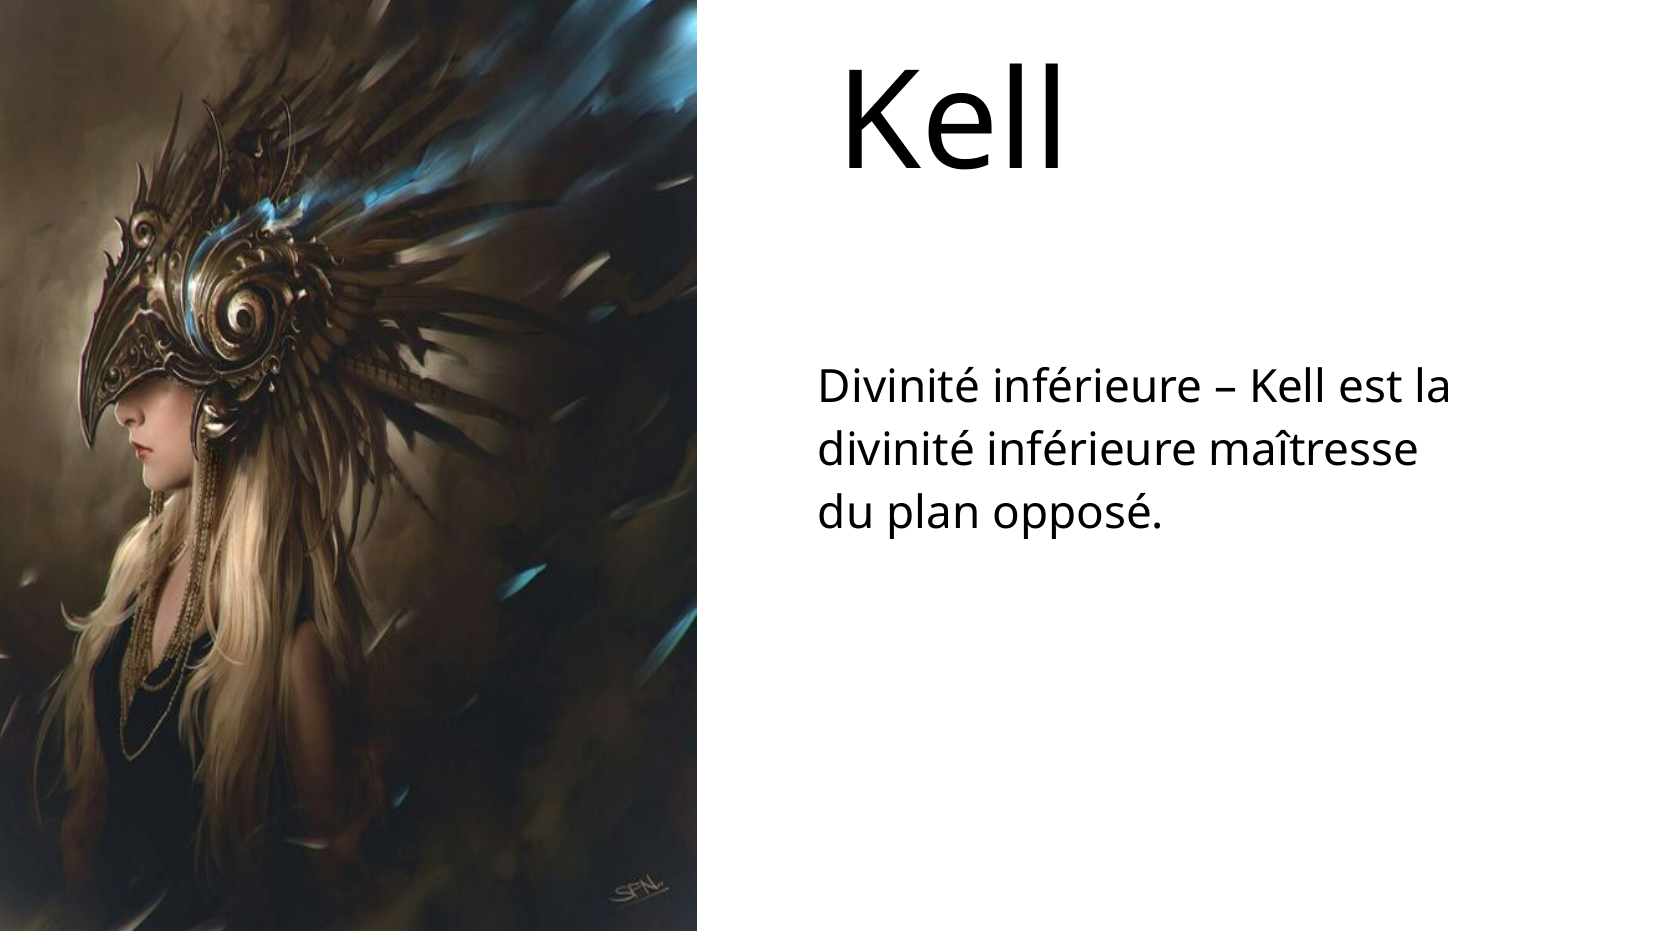

# Kell
Divinité inférieure – Kell est la divinité inférieure maîtresse du plan opposé.